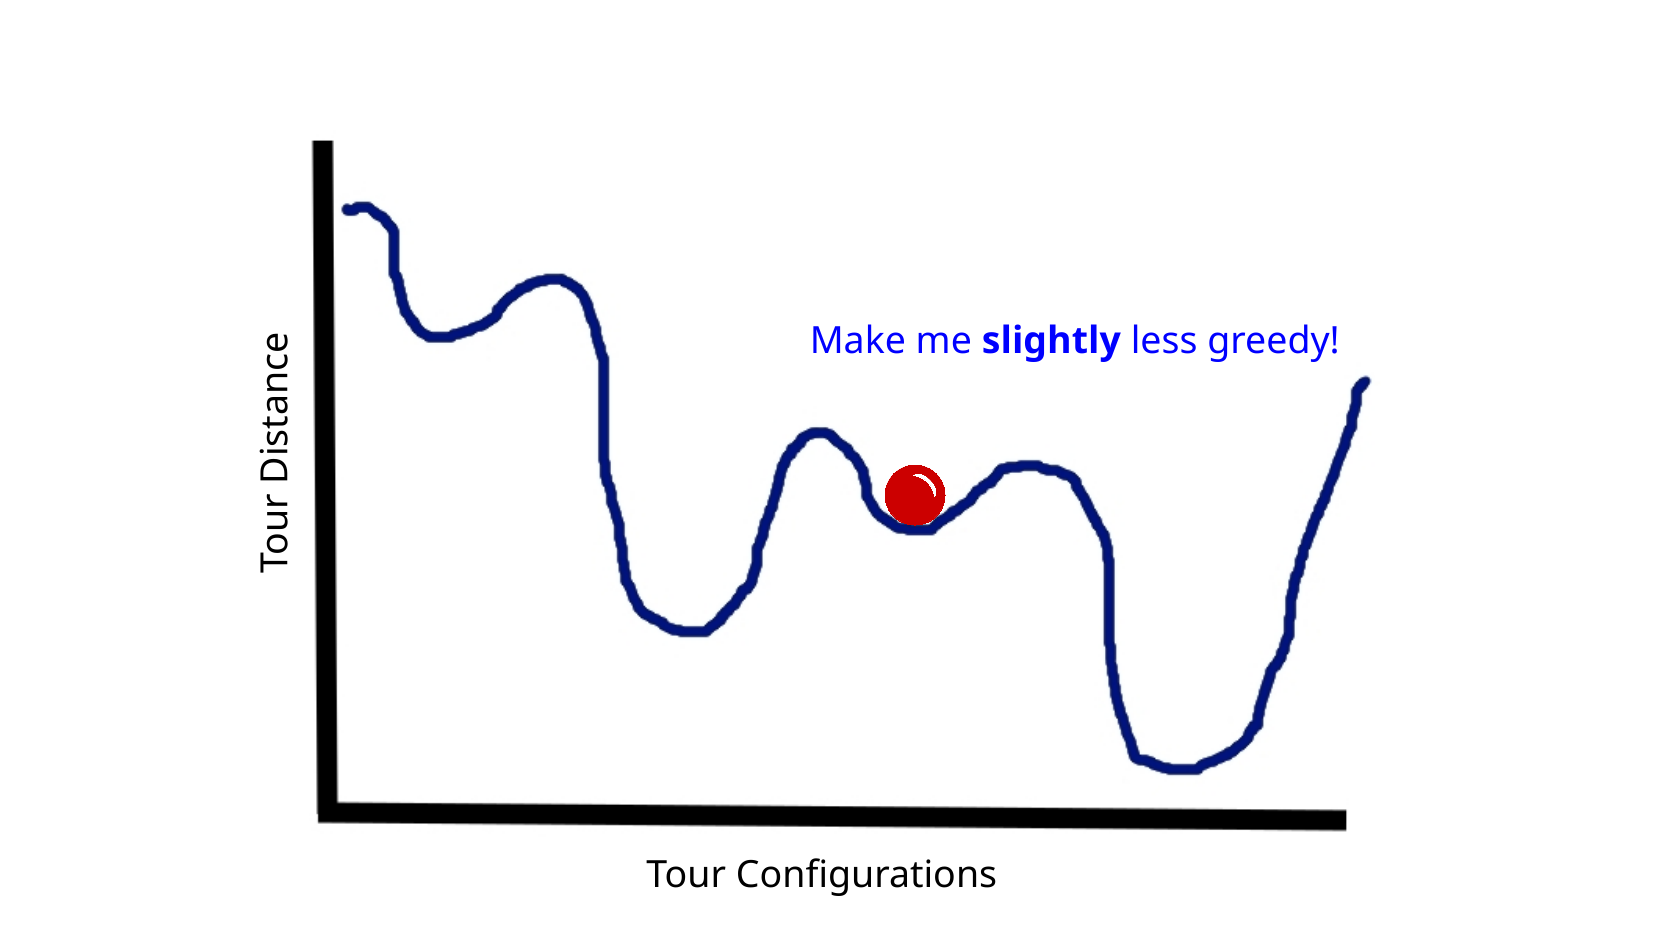

Make me slightly less greedy!
Tour Distance
Tour Configurations